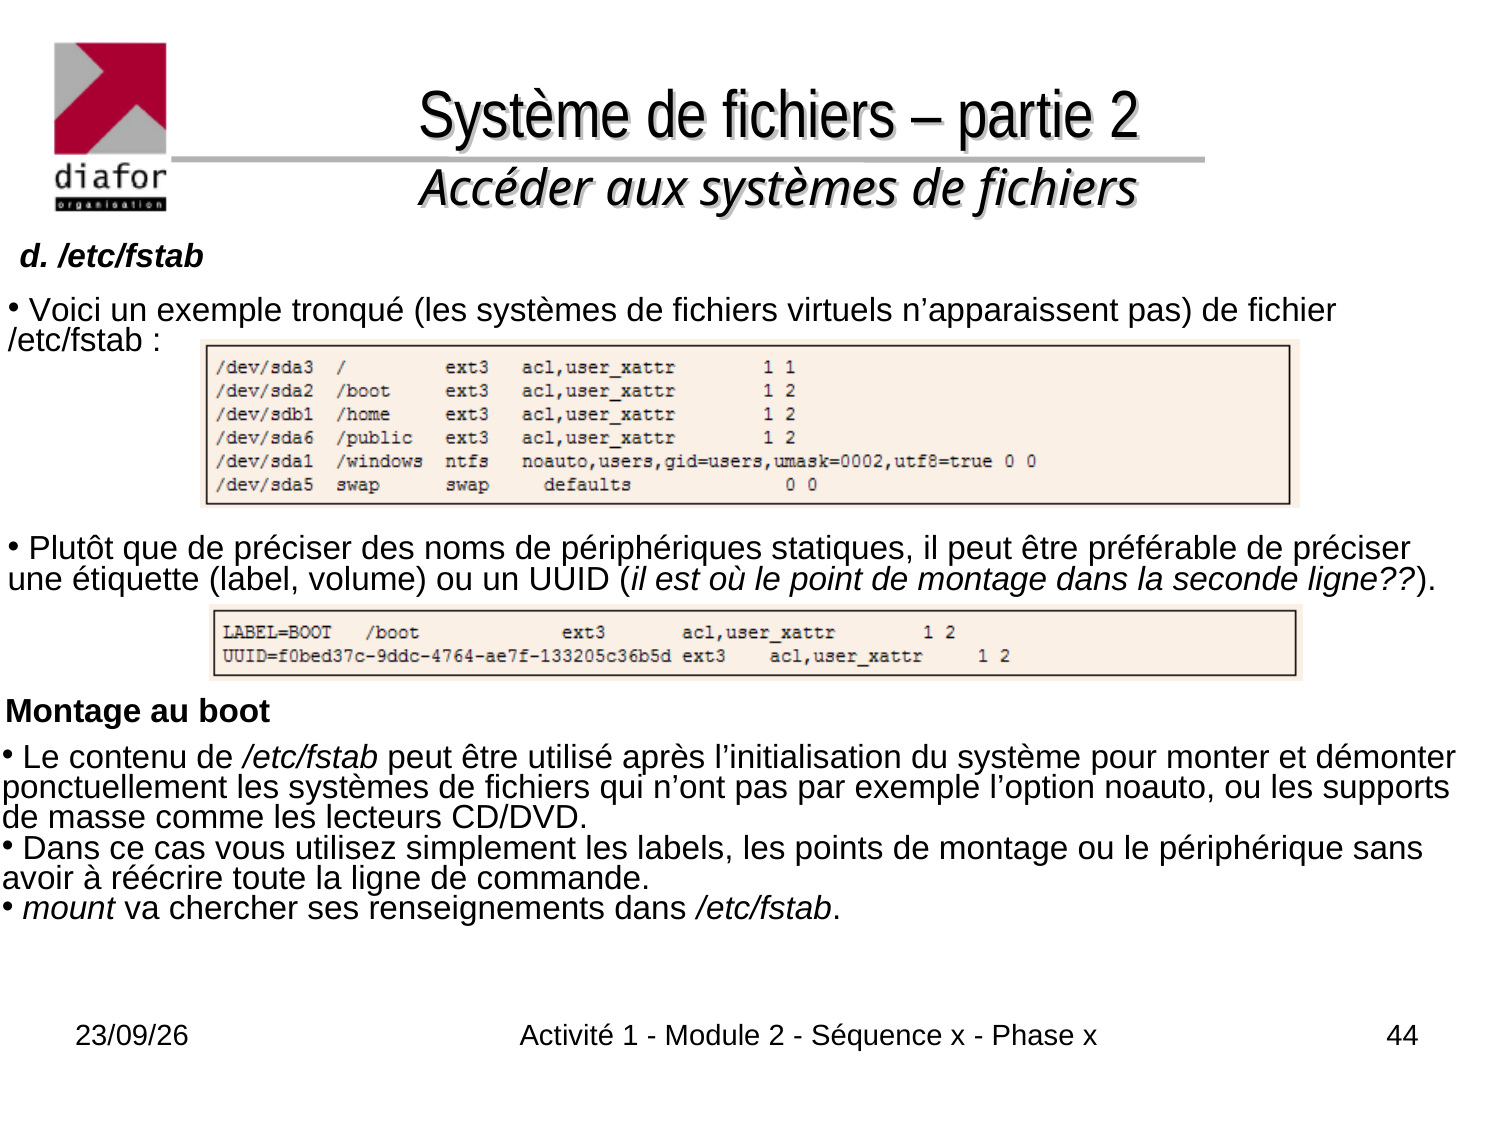

# Système de fichiers – partie 2 Accéder aux systèmes de fichiers
d. /etc/fstab
 Voici un exemple tronqué (les systèmes de fichiers virtuels n’apparaissent pas) de fichier /etc/fstab :
 Plutôt que de préciser des noms de périphériques statiques, il peut être préférable de préciser une étiquette (label, volume) ou un UUID (il est où le point de montage dans la seconde ligne??).
Montage au boot
 Le contenu de /etc/fstab peut être utilisé après l’initialisation du système pour monter et démonter ponctuellement les systèmes de fichiers qui n’ont pas par exemple l’option noauto, ou les supports de masse comme les lecteurs CD/DVD.
 Dans ce cas vous utilisez simplement les labels, les points de montage ou le périphérique sans avoir à réécrire toute la ligne de commande.
 mount va chercher ses renseignements dans /etc/fstab.
Activité 1 - Module 2 - Séquence x - Phase x
44